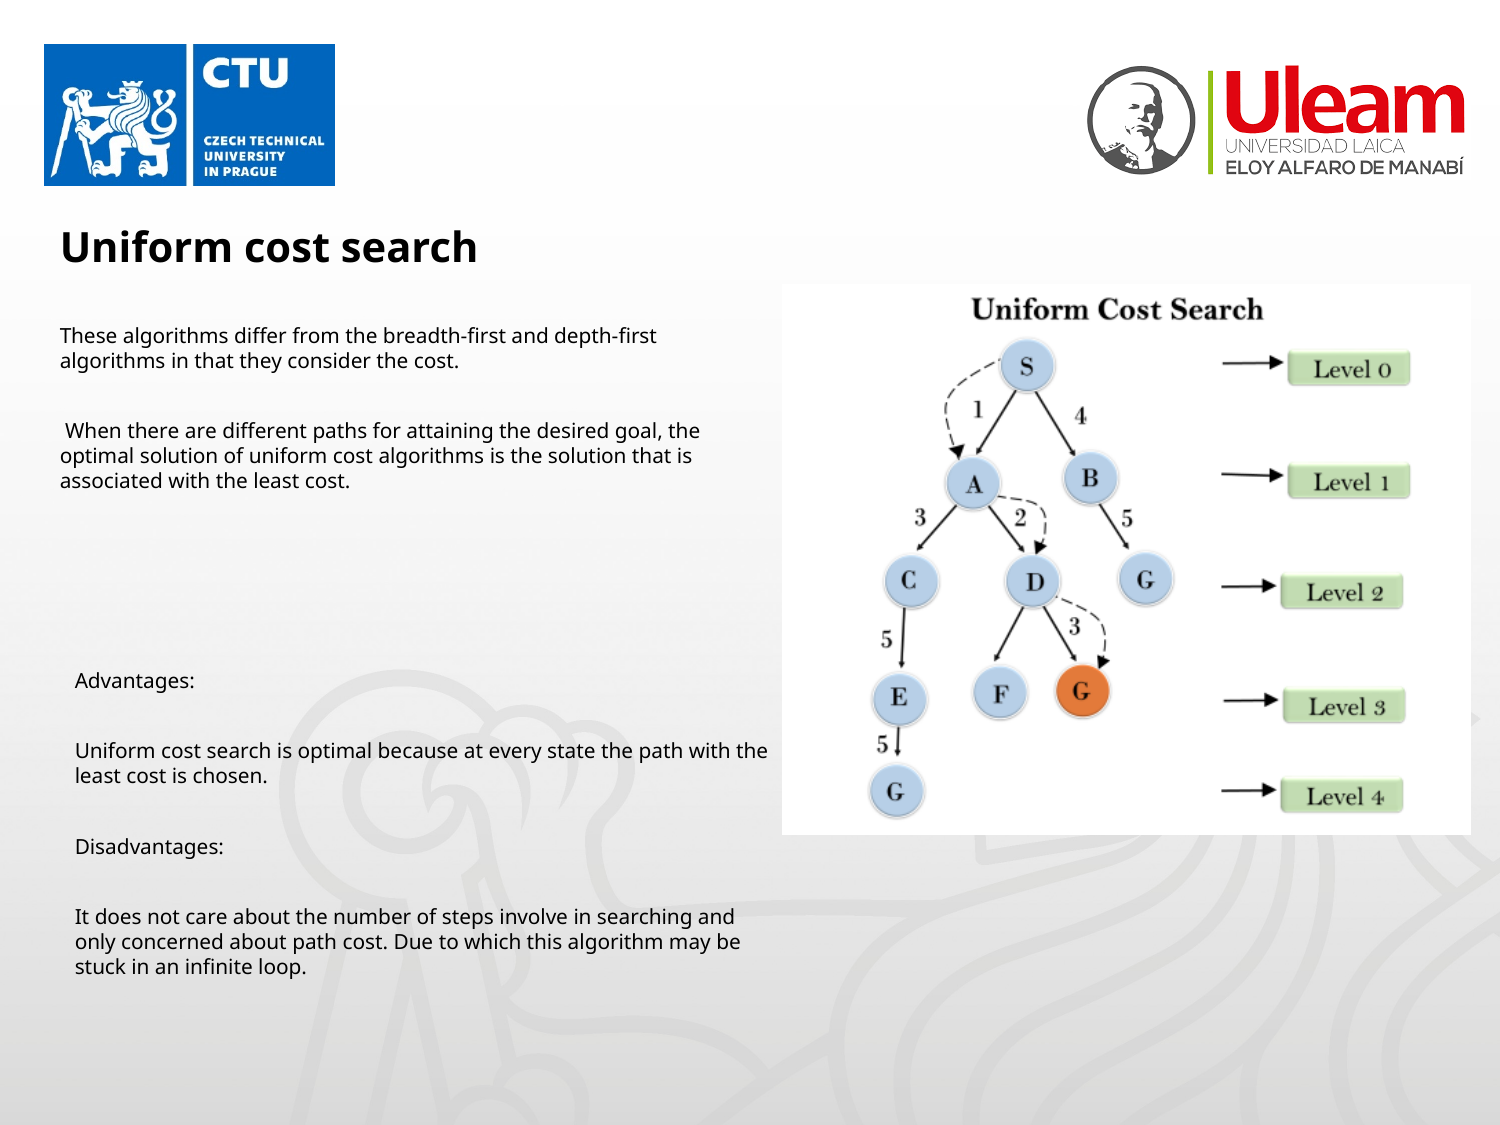

# Uniform cost search
These algorithms differ from the breadth-first and depth-first algorithms in that they consider the cost.
 When there are different paths for attaining the desired goal, the optimal solution of uniform cost algorithms is the solution that is associated with the least cost.
Advantages:
Uniform cost search is optimal because at every state the path with the least cost is chosen.
Disadvantages:
It does not care about the number of steps involve in searching and only concerned about path cost. Due to which this algorithm may be stuck in an infinite loop.